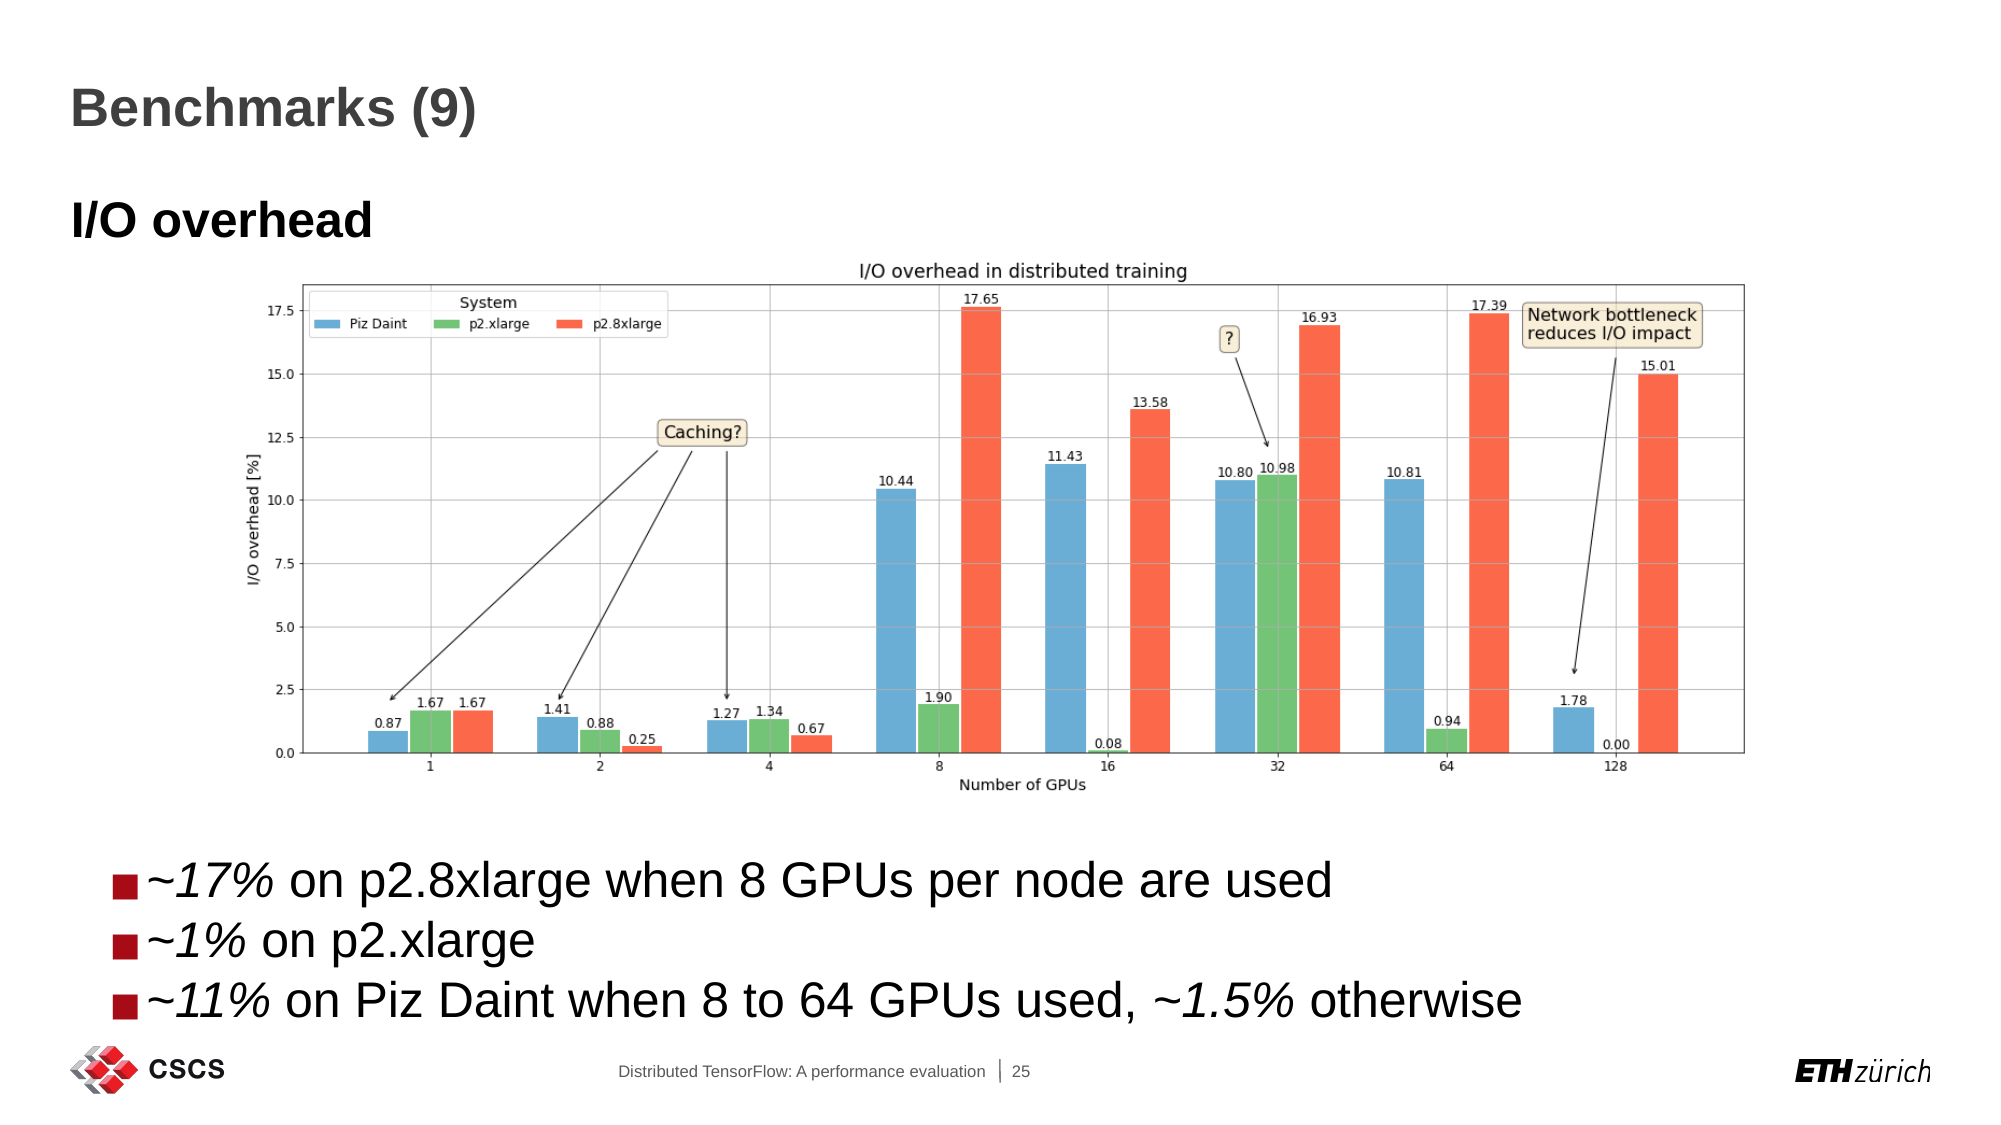

# Benchmarks (9)
I/O overhead
~17% on p2.8xlarge when 8 GPUs per node are used
~1% on p2.xlarge
~11% on Piz Daint when 8 to 64 GPUs used, ~1.5% otherwise
Distributed TensorFlow: A performance evaluation